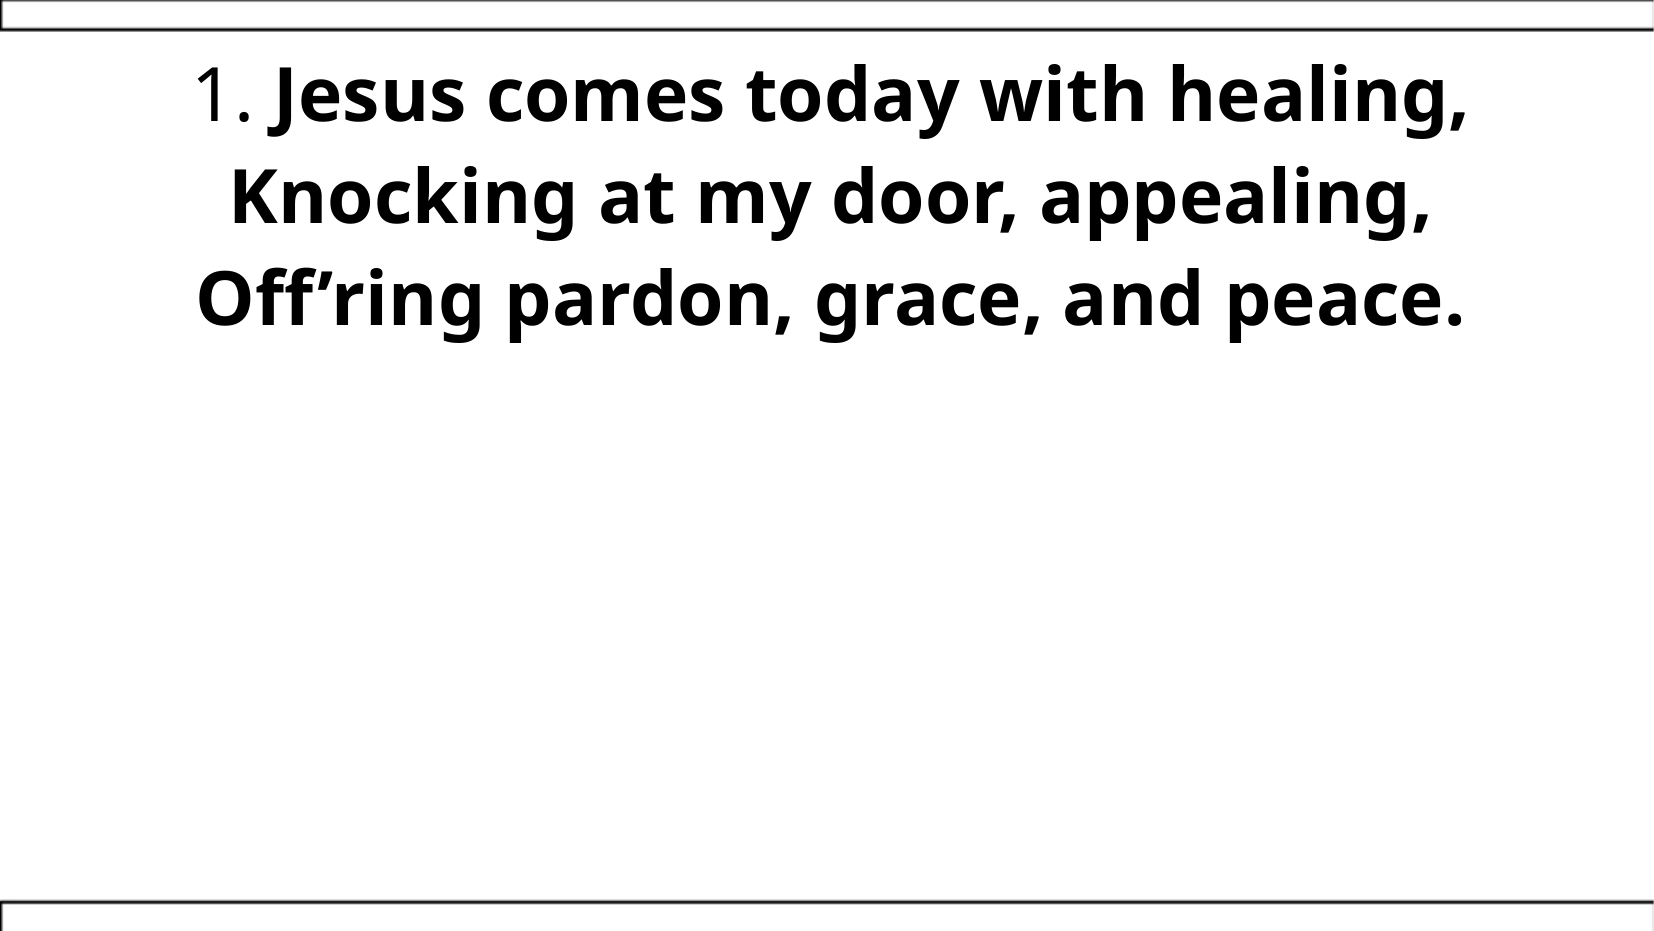

1. Jesus comes today with healing,
Knocking at my door, appealing,
Off’ring pardon, grace, and peace.